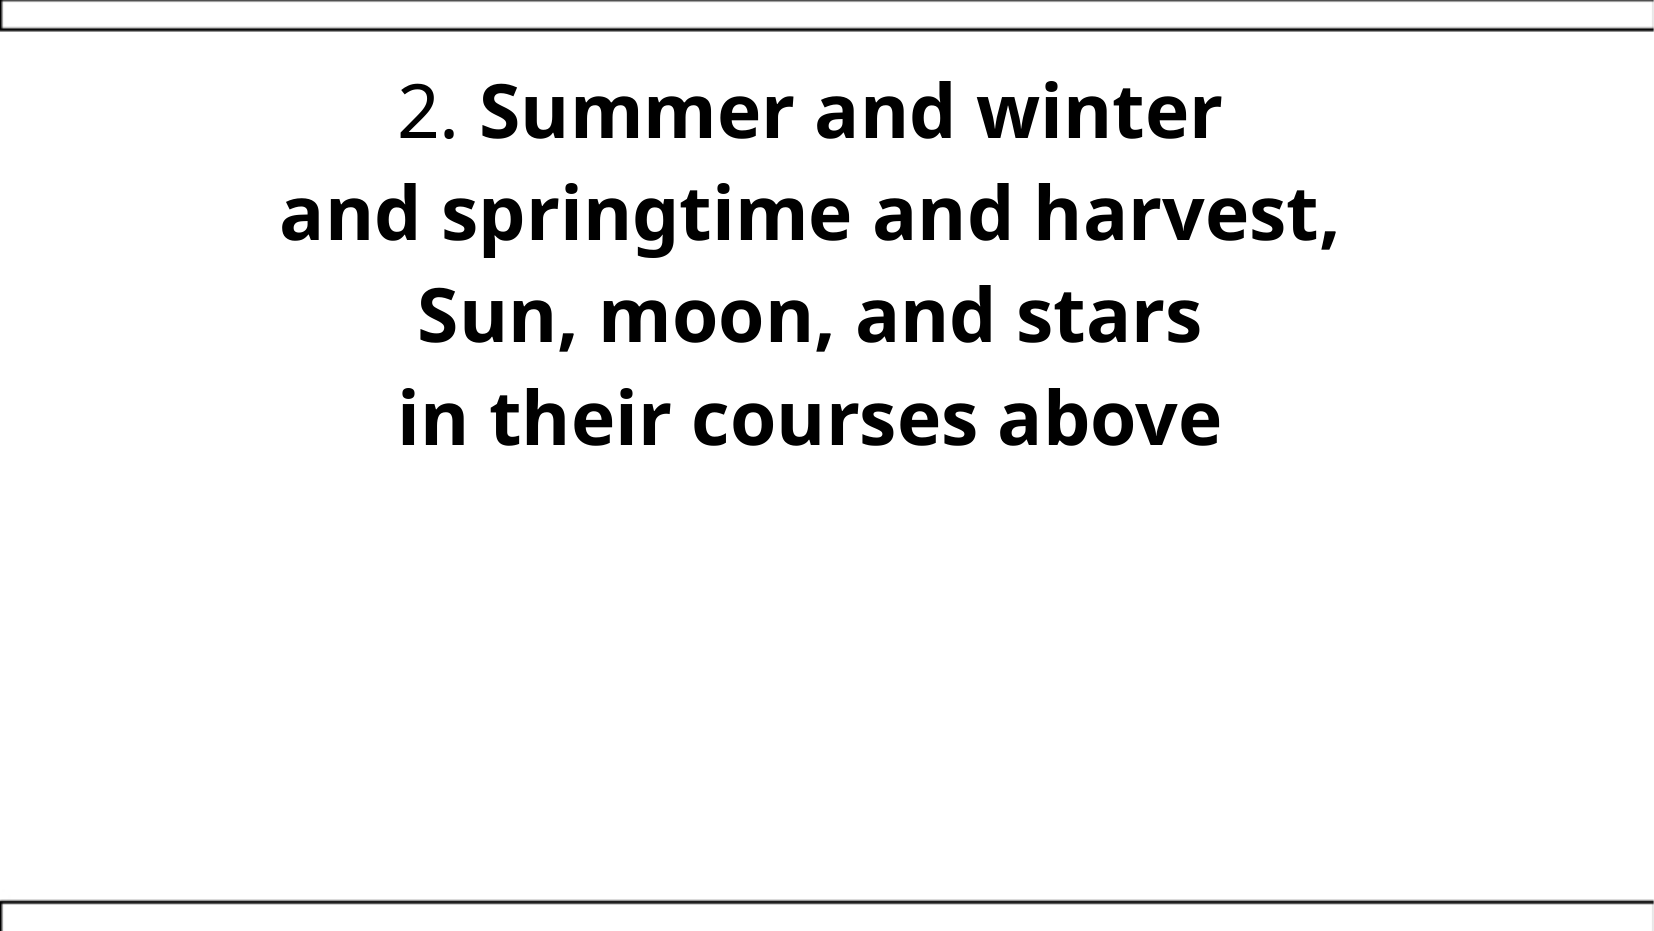

2. Summer and winter
and springtime and harvest,
Sun, moon, and stars
in their courses above